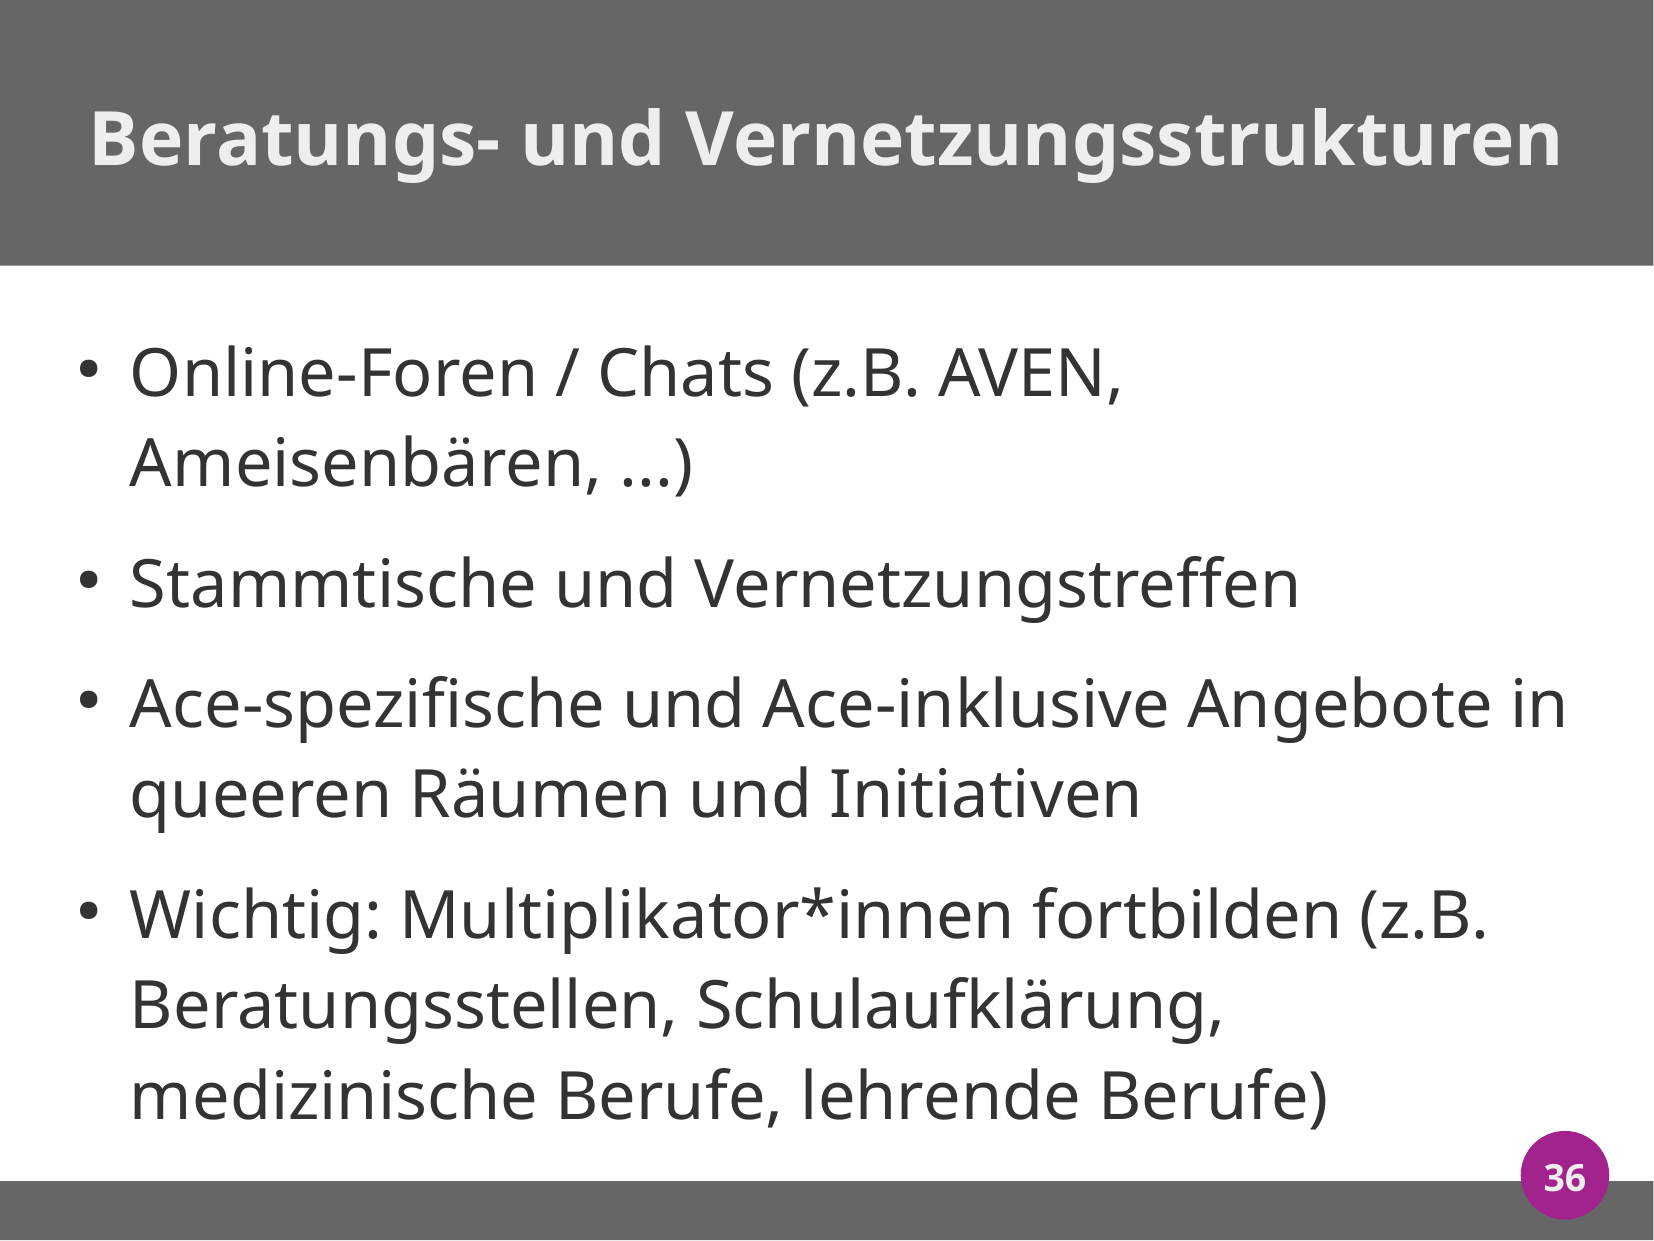

# Beratungs- und Vernetzungsstrukturen
Online-Foren / Chats (z.B. AVEN, Ameisenbären, ...)
Stammtische und Vernetzungstreffen
Ace-spezifische und Ace-inklusive Angebote in queeren Räumen und Initiativen
Wichtig: Multiplikator*innen fortbilden (z.B. Beratungsstellen, Schulaufklärung, medizinische Berufe, lehrende Berufe)
36